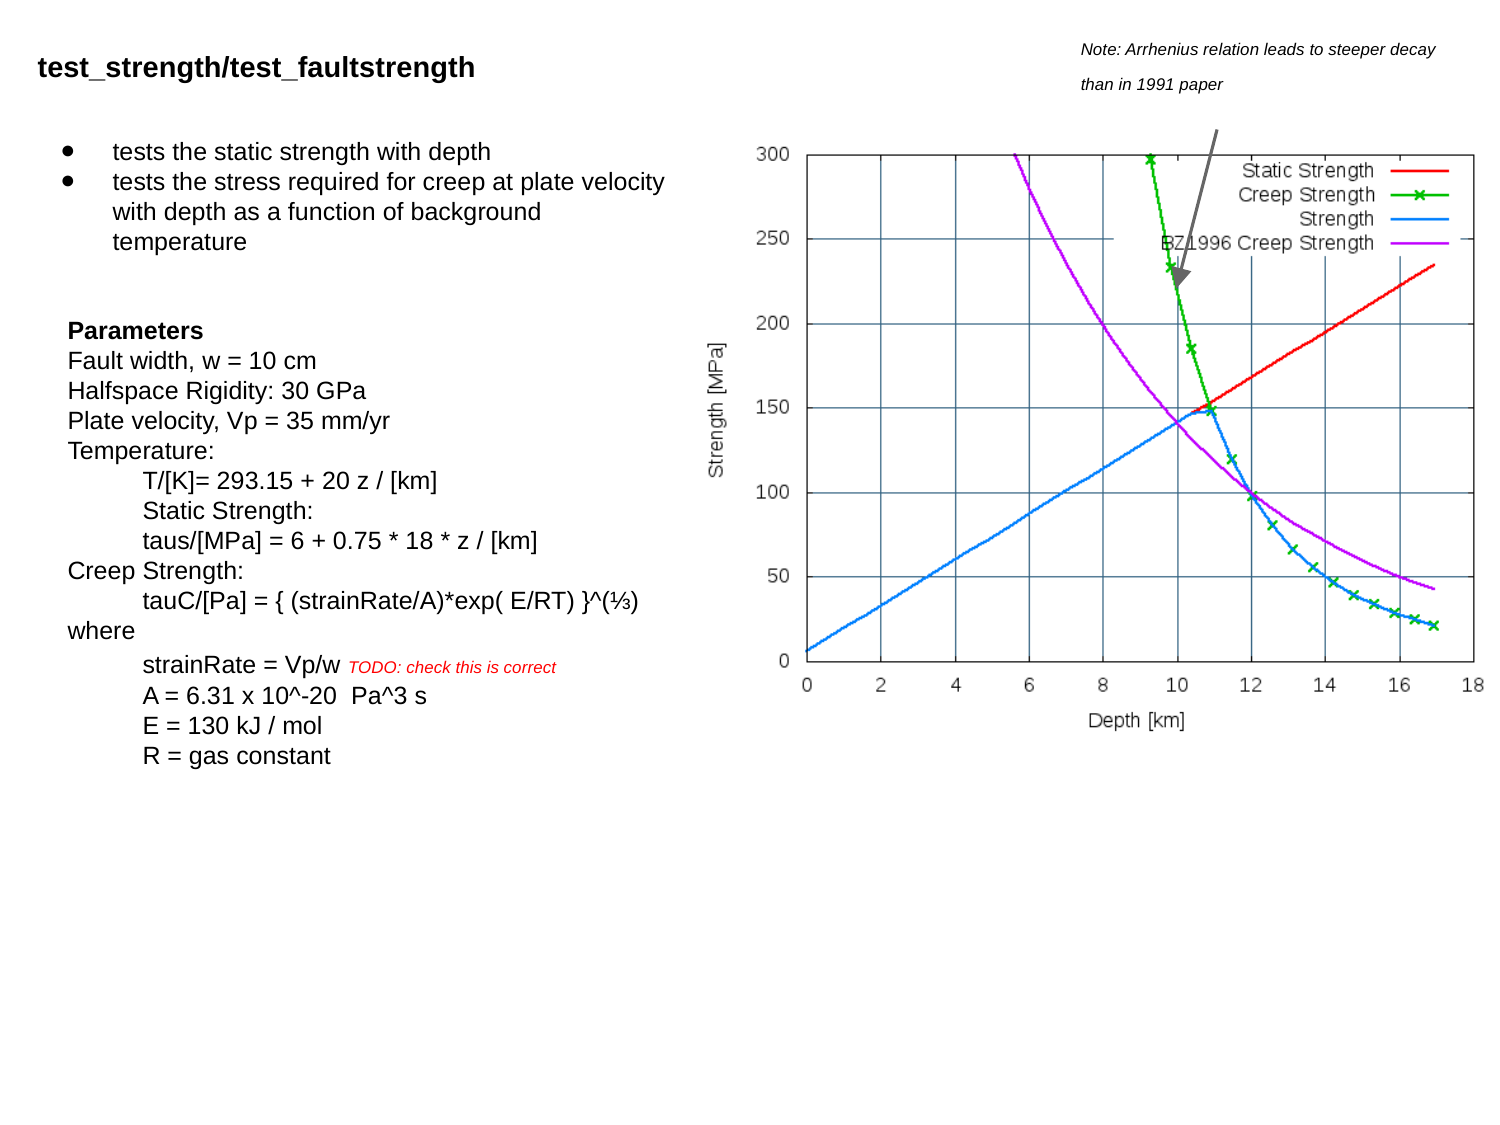

Note: Arrhenius relation leads to steeper decay than in 1991 paper
# test_strength/test_faultstrength
tests the static strength with depth
tests the stress required for creep at plate velocity with depth as a function of background temperature
Parameters
Fault width, w = 10 cm
Halfspace Rigidity: 30 GPa
Plate velocity, Vp = 35 mm/yr
Temperature:
T/[K]= 293.15 + 20 z / [km]
Static Strength:
taus/[MPa] = 6 + 0.75 * 18 * z / [km]
Creep Strength:
	tauC/[Pa] = { (strainRate/A)*exp( E/RT) }^(⅓)
where
 	strainRate = Vp/w TODO: check this is correct
	A = 6.31 x 10^-20 Pa^3 s
	E = 130 kJ / mol
	R = gas constant